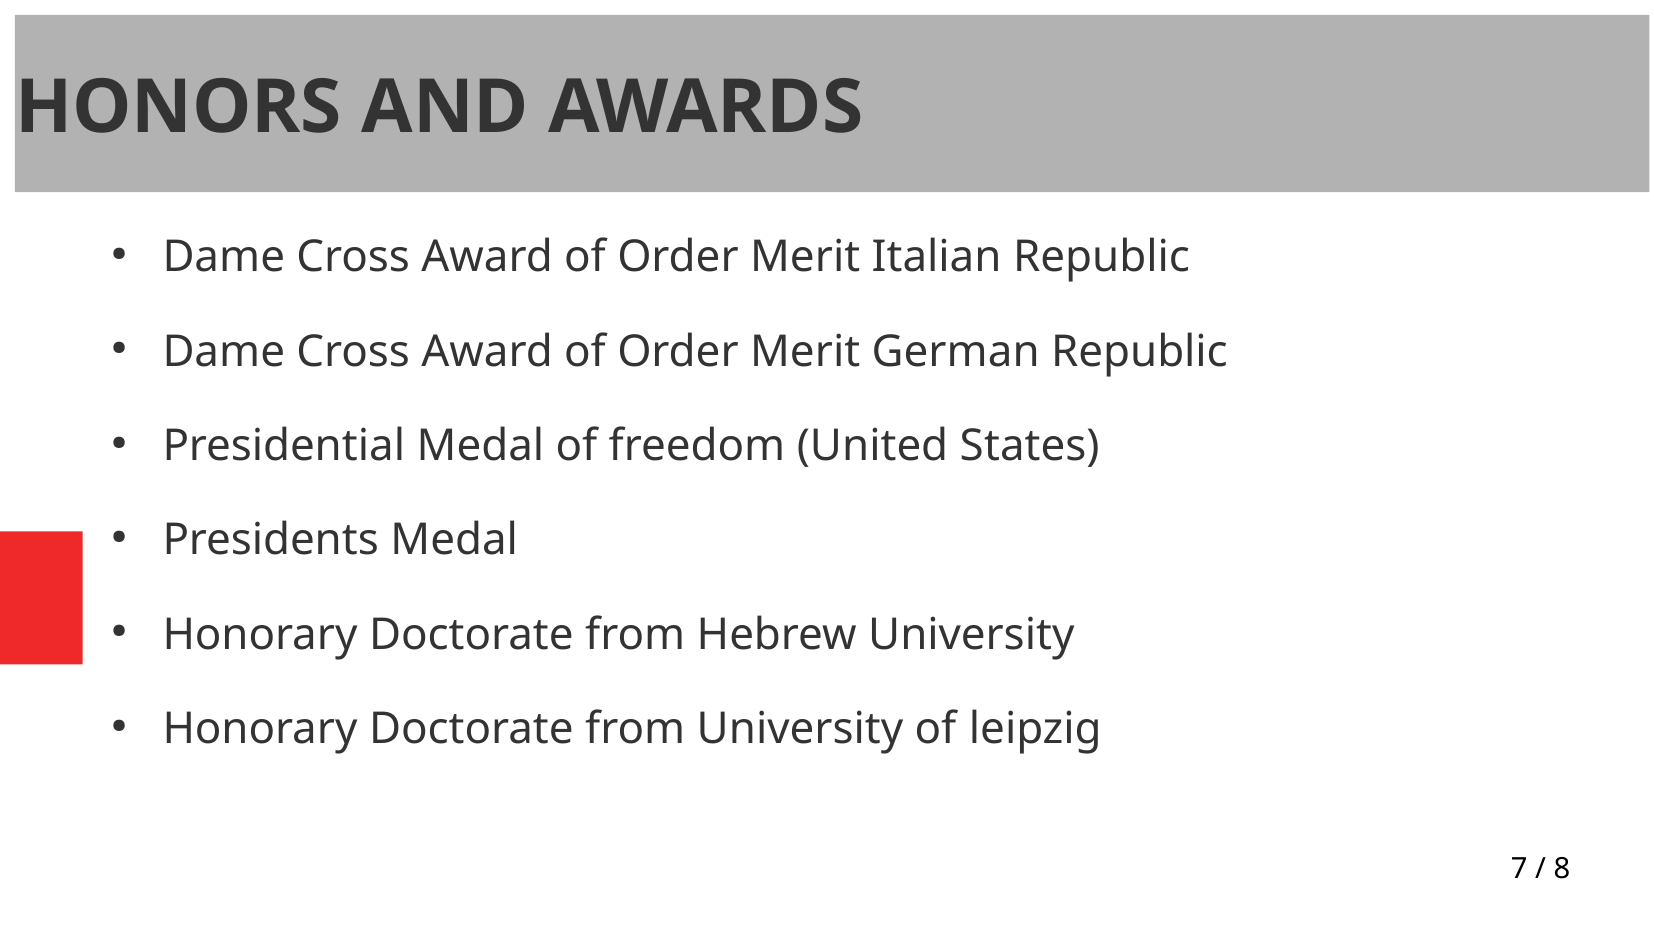

# HONORS AND AWARDS
Dame Cross Award of Order Merit Italian Republic
Dame Cross Award of Order Merit German Republic
Presidential Medal of freedom (United States)
Presidents Medal
Honorary Doctorate from Hebrew University
Honorary Doctorate from University of leipzig
7